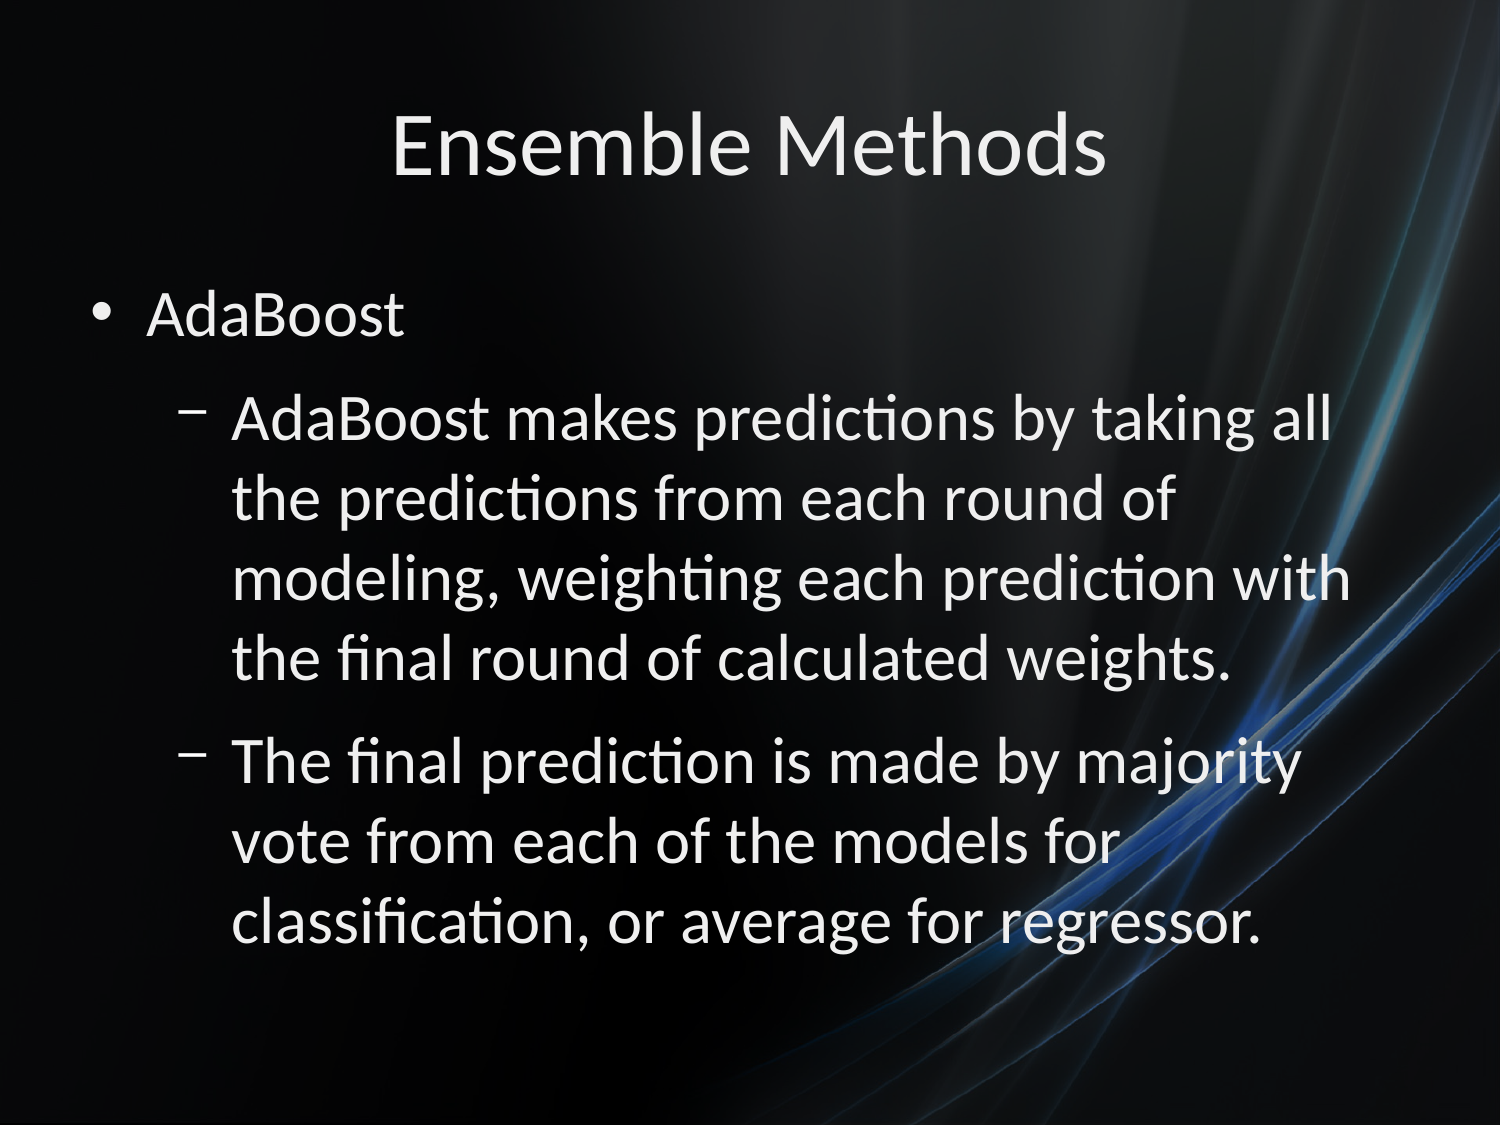

# Ensemble Methods
AdaBoost
AdaBoost makes predictions by taking all the predictions from each round of modeling, weighting each prediction with the final round of calculated weights.
The final prediction is made by majority vote from each of the models for classification, or average for regressor.